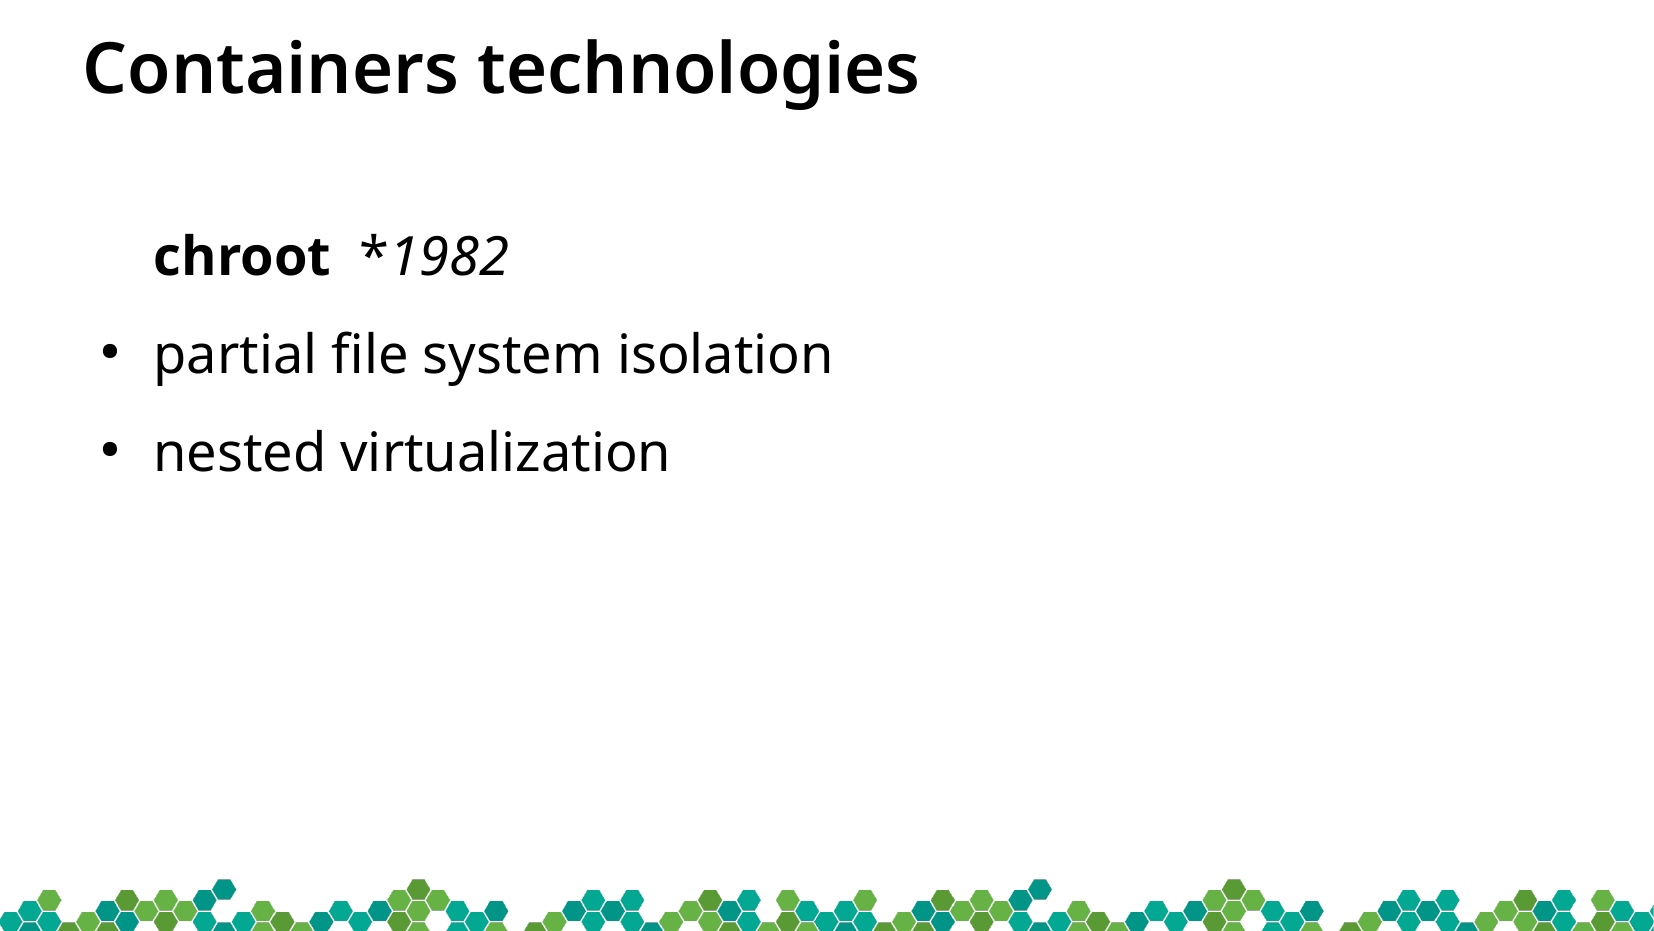

# Containers technologies
chroot *1982
partial file system isolation
nested virtualization